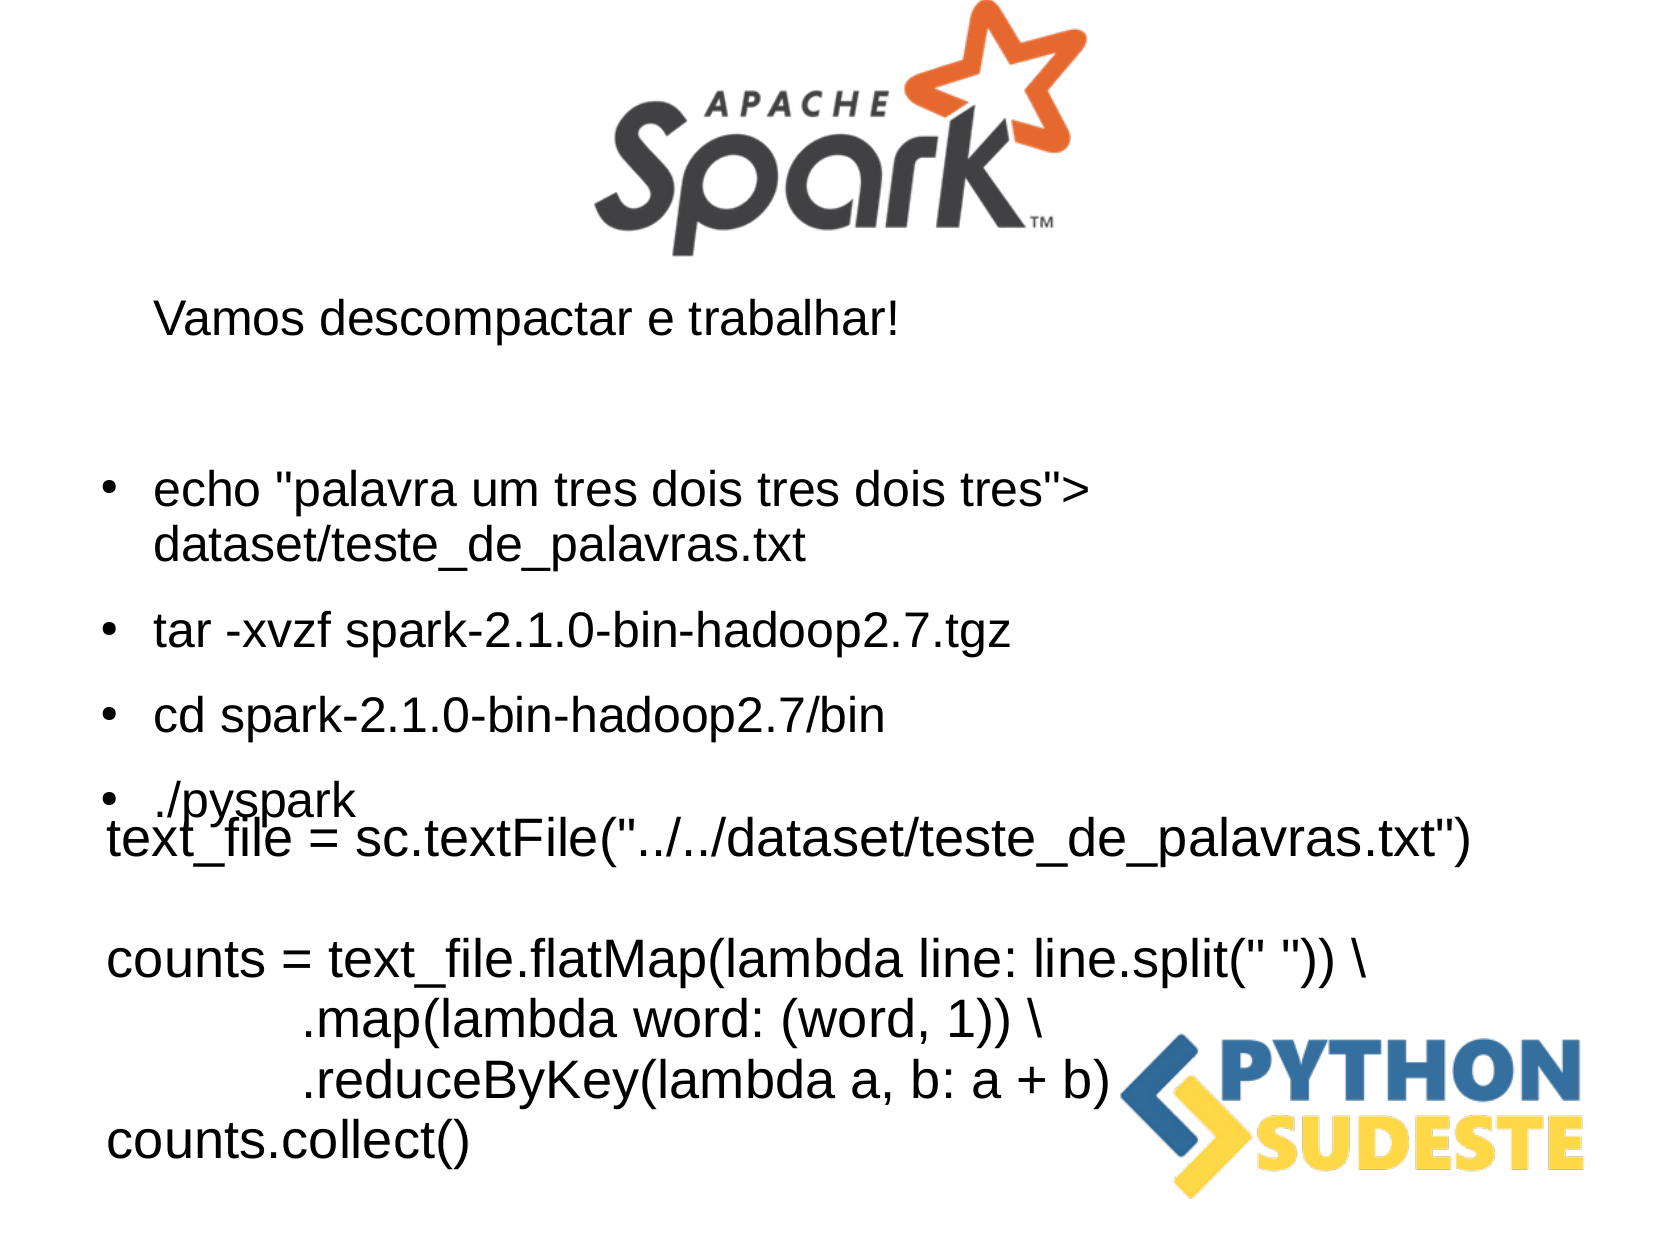

# Vamos descompactar e trabalhar!
echo "palavra um tres dois tres dois tres"> dataset/teste_de_palavras.txt
tar -xvzf spark-2.1.0-bin-hadoop2.7.tgz
cd spark-2.1.0-bin-hadoop2.7/bin
./pyspark
text_file = sc.textFile("../../dataset/teste_de_palavras.txt")
counts = text_file.flatMap(lambda line: line.split(" ")) \
 .map(lambda word: (word, 1)) \
 .reduceByKey(lambda a, b: a + b)
counts.collect()